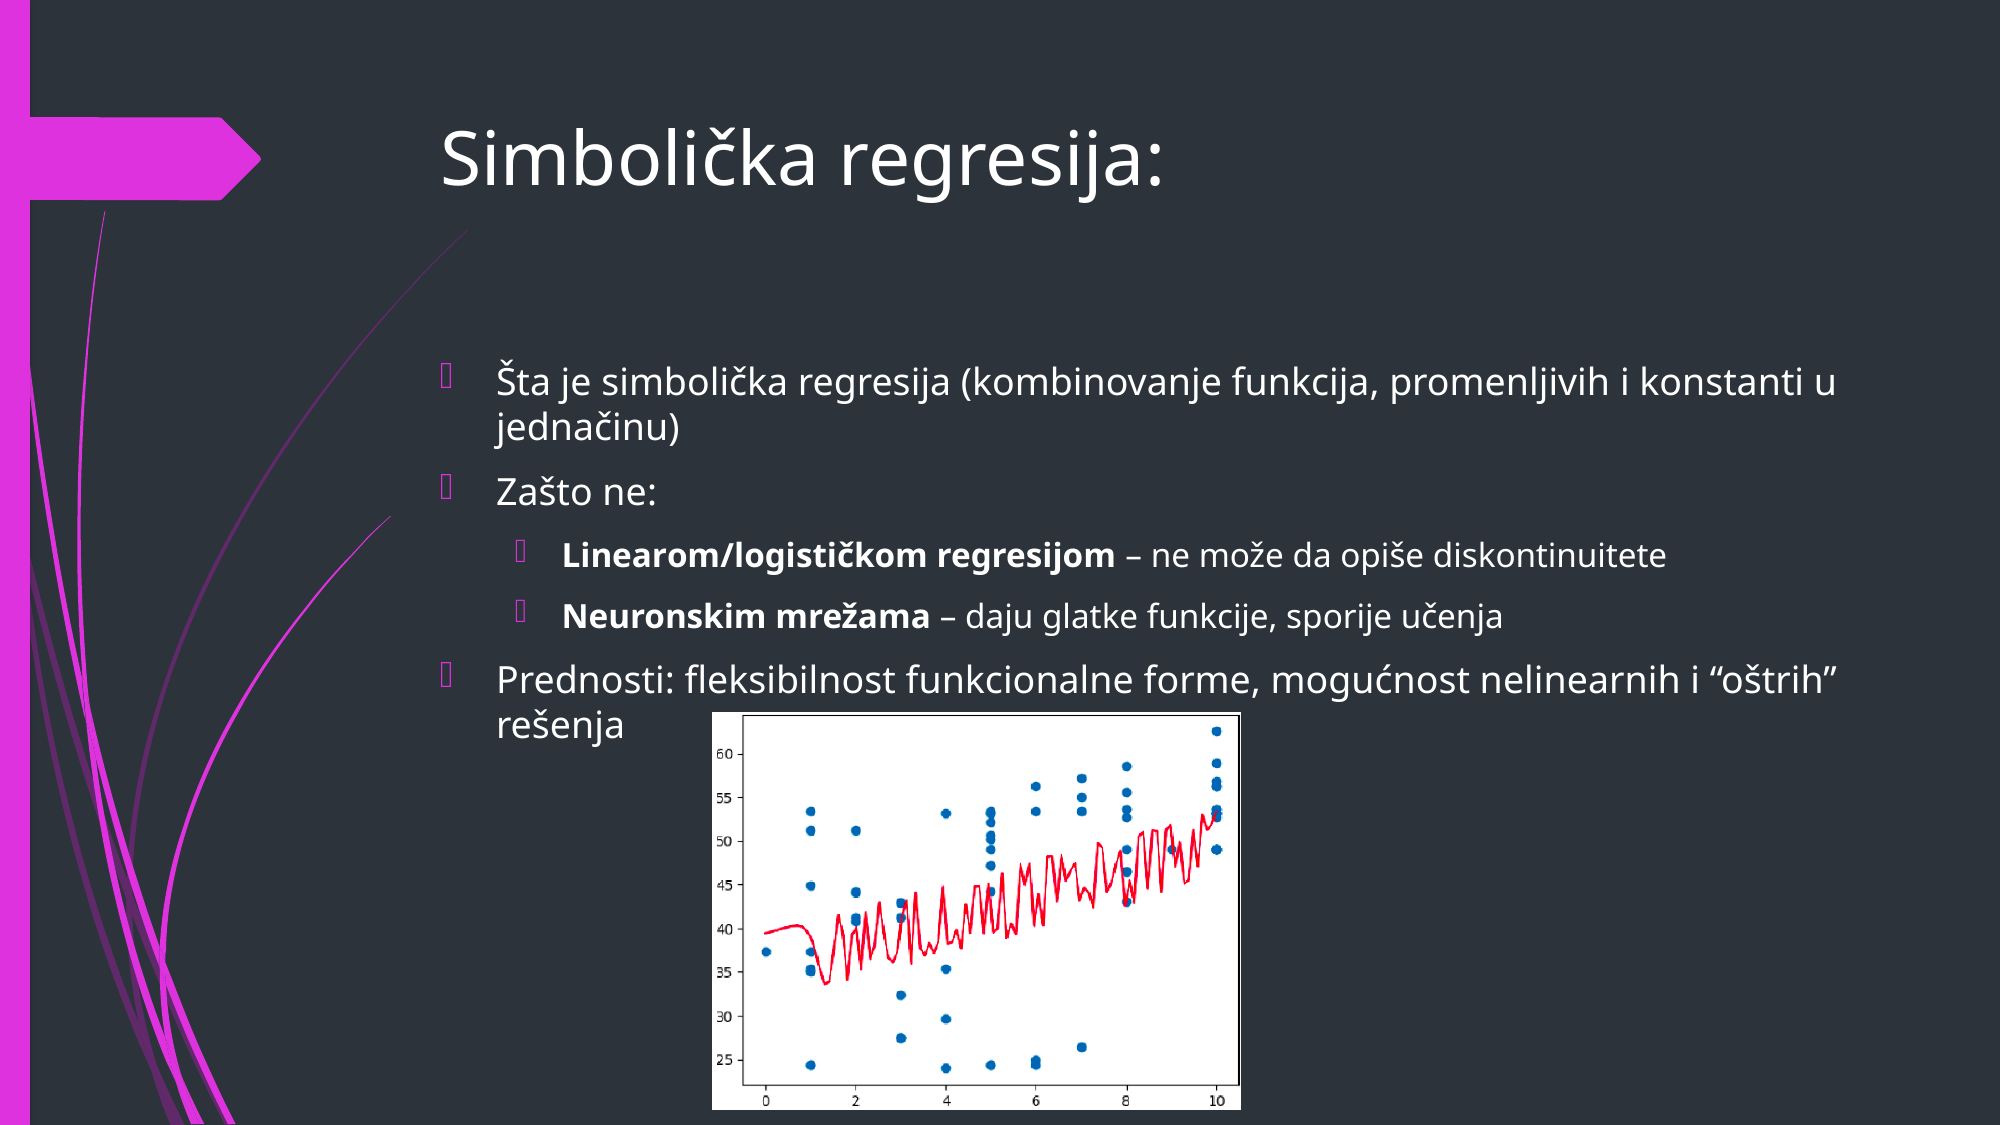

# Simbolička regresija:
Šta je simbolička regresija (kombinovanje funkcija, promenljivih i konstanti u jednačinu)
Zašto ne:
Linearom/logističkom regresijom – ne može da opiše diskontinuitete
Neuronskim mrežama – daju glatke funkcije, sporije učenja
Prednosti: fleksibilnost funkcionalne forme, mogućnost nelinearnih i “oštrih” rešenja